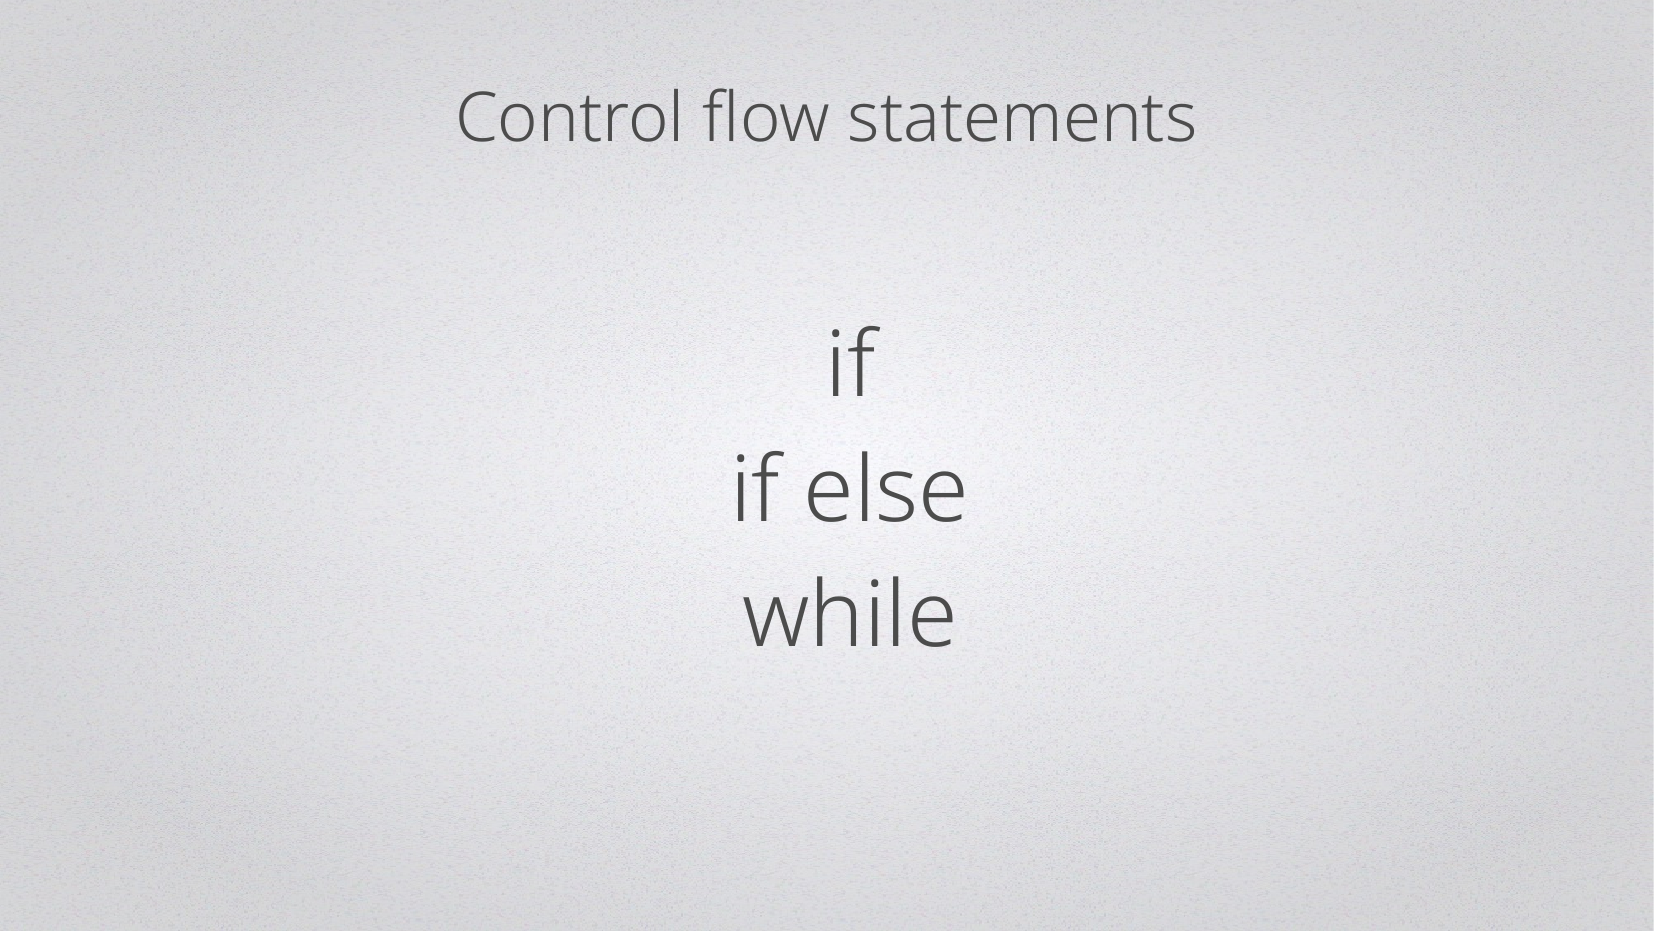

# Control flow statements
if
if else
while